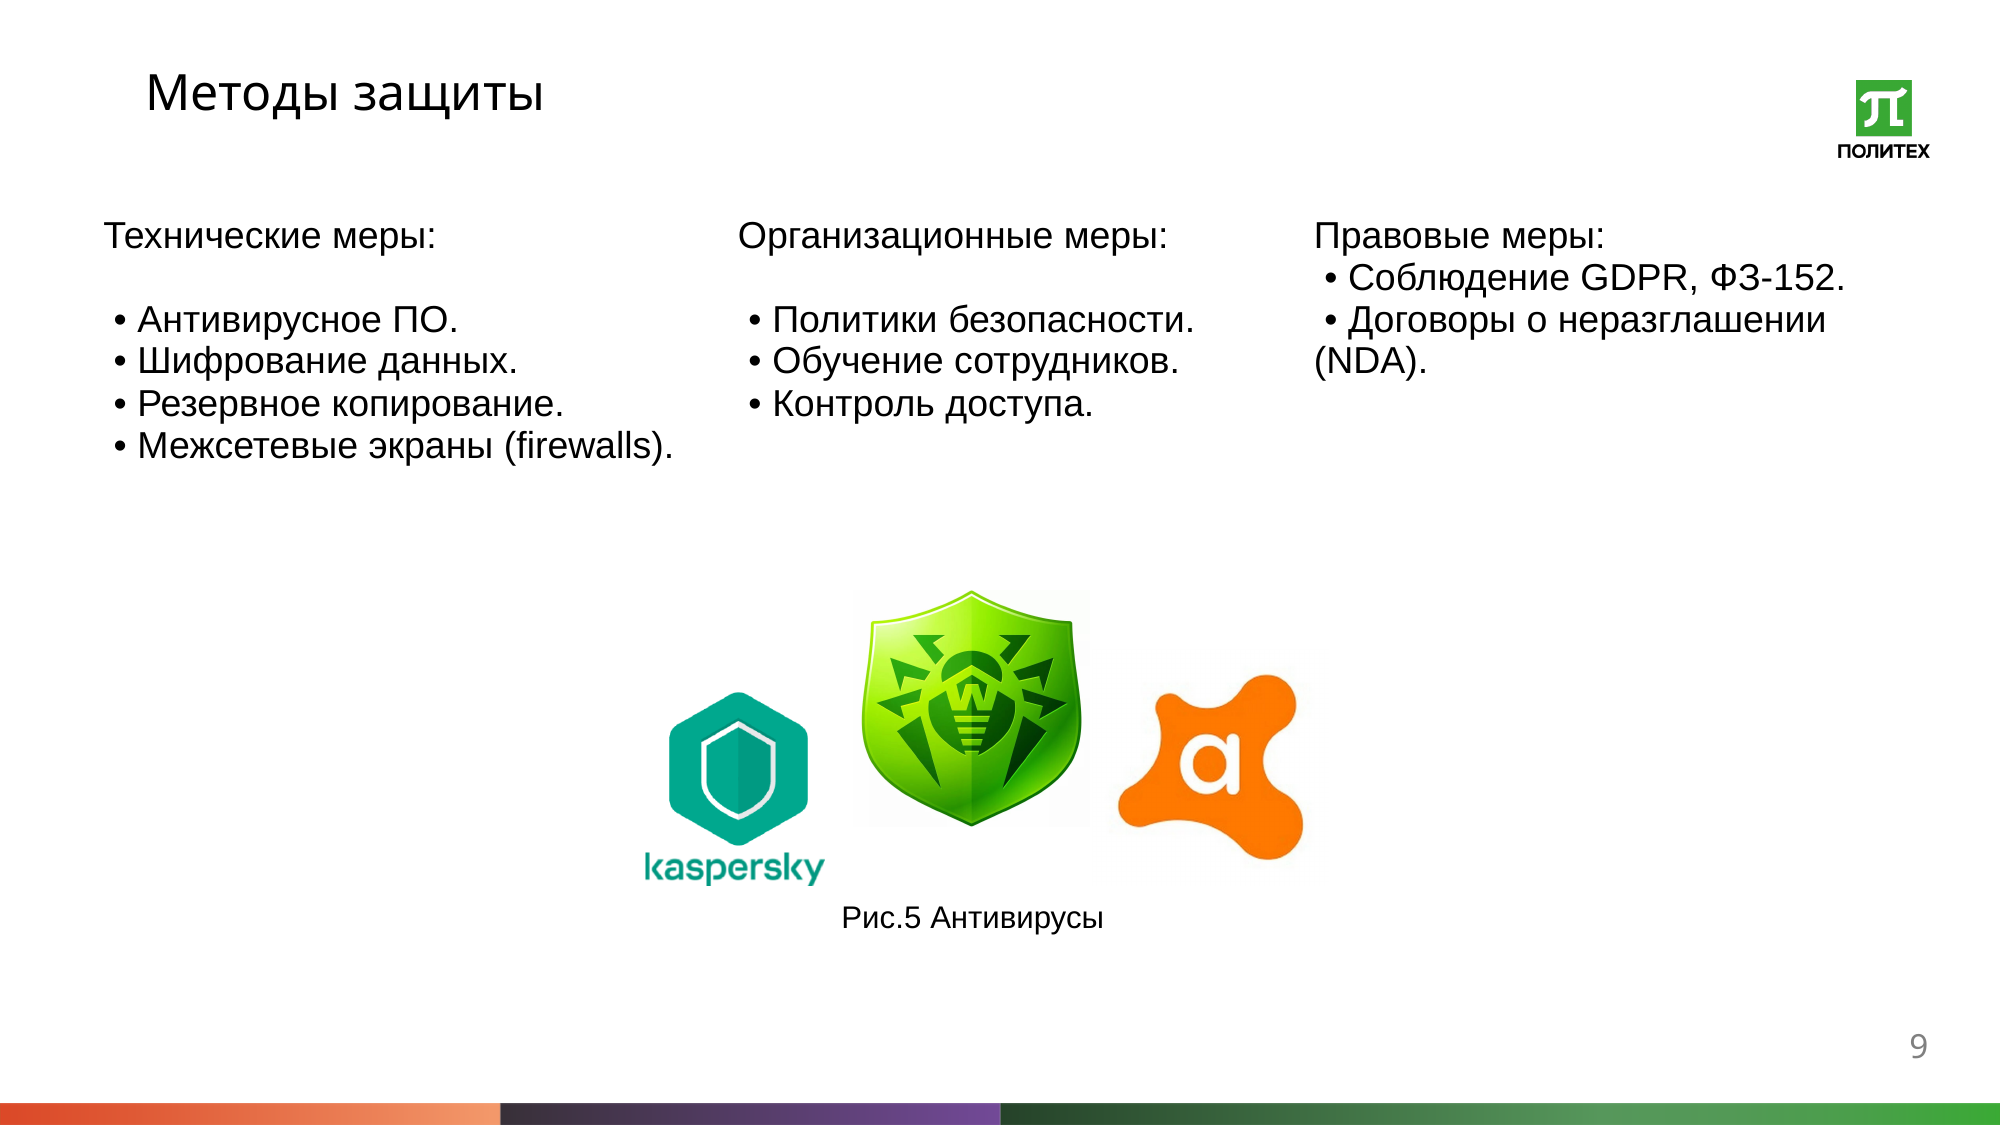

Методы защиты
Технические меры:
 • Антивирусное ПО.
 • Шифрование данных.
 • Резервное копирование.
 • Межсетевые экраны (firewalls).
Организационные меры:
 • Политики безопасности.
 • Обучение сотрудников.
 • Контроль доступа.
Правовые меры:
 • Соблюдение GDPR, ФЗ‑152.
 • Договоры о неразглашении (NDA).
Рис.5 Антивирусы